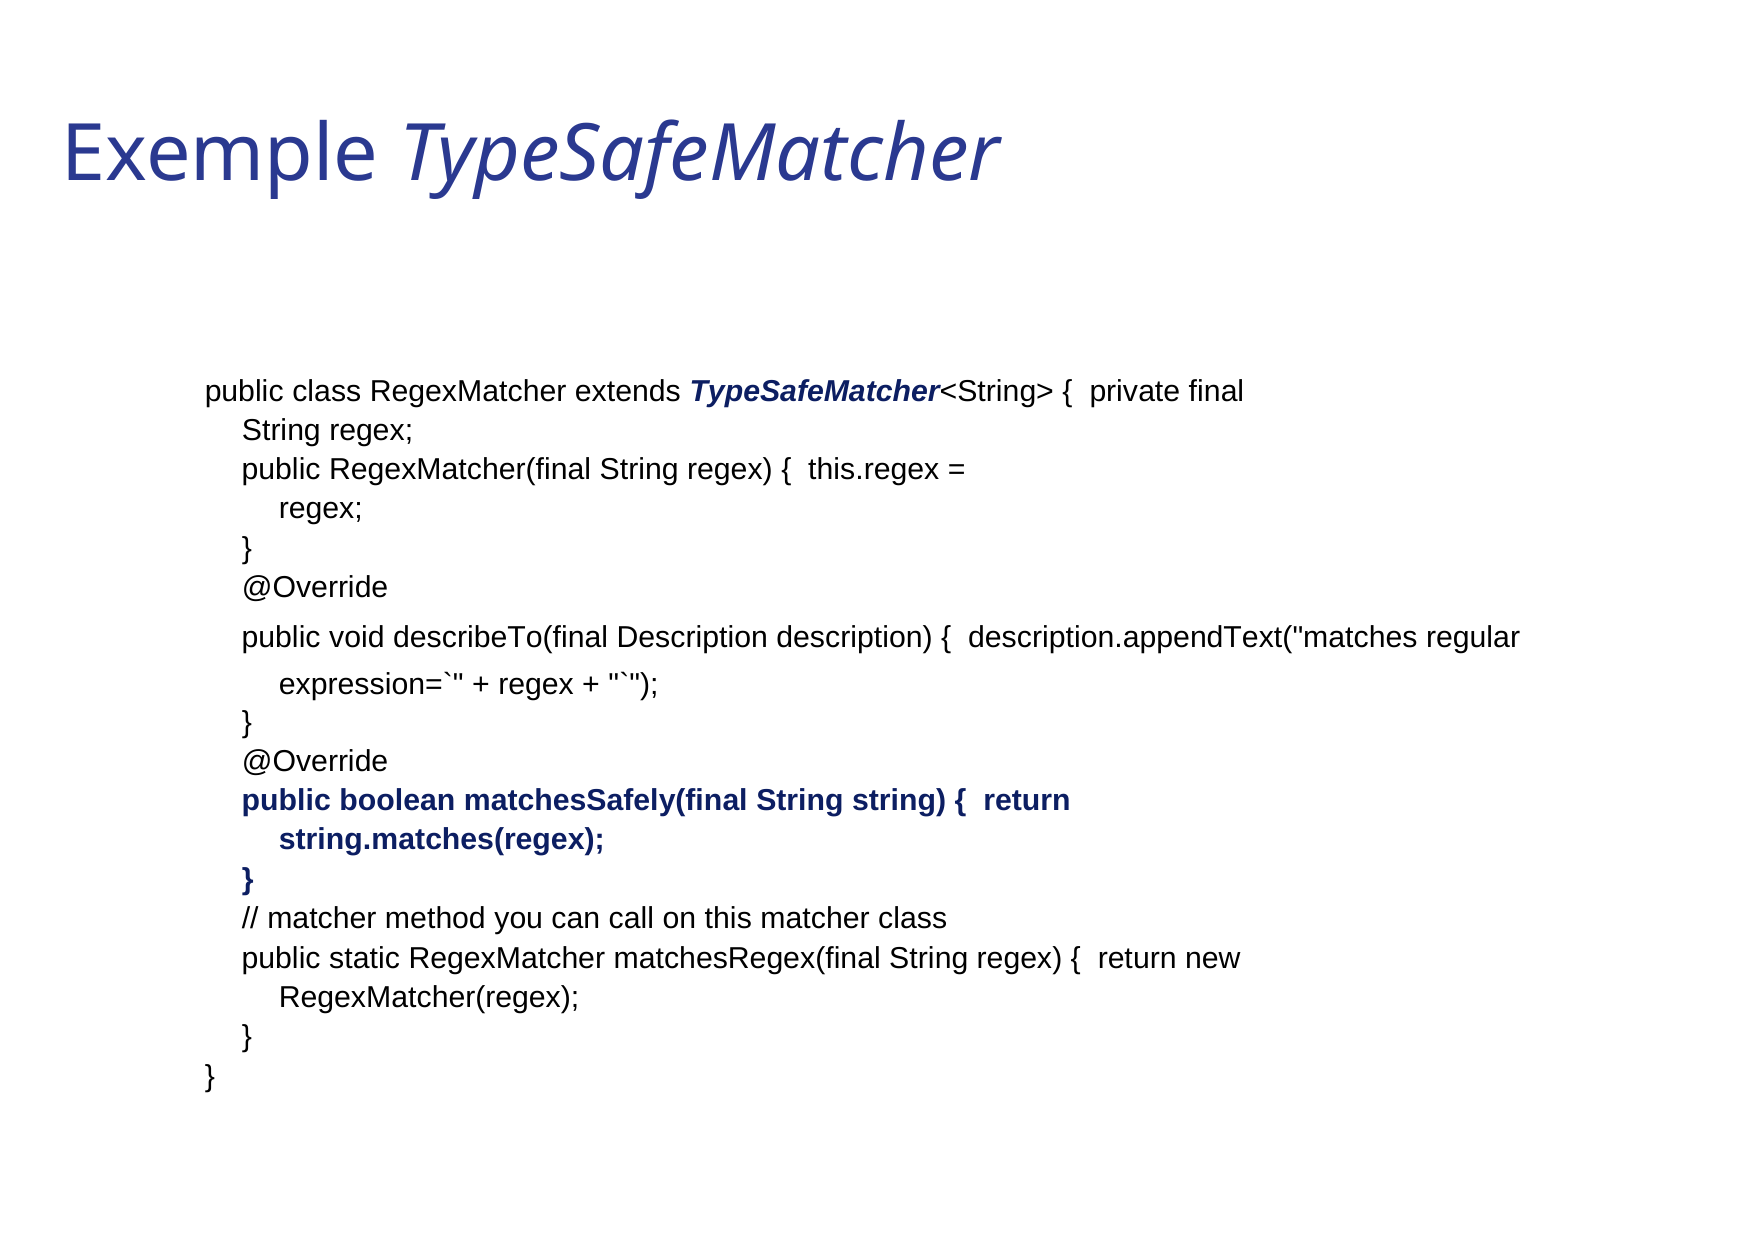

# Exemple TypeSafeMatcher
public class RegexMatcher extends TypeSafeMatcher<String> { private final String regex;
public RegexMatcher(final String regex) { this.regex = regex;
}
@Override
public void describeTo(final Description description) { description.appendText("matches regular expression=`" + regex + "`");
}
@Override
public boolean matchesSafely(final String string) { return string.matches(regex);
}
// matcher method you can call on this matcher class
public static RegexMatcher matchesRegex(final String regex) { return new RegexMatcher(regex);
}
}